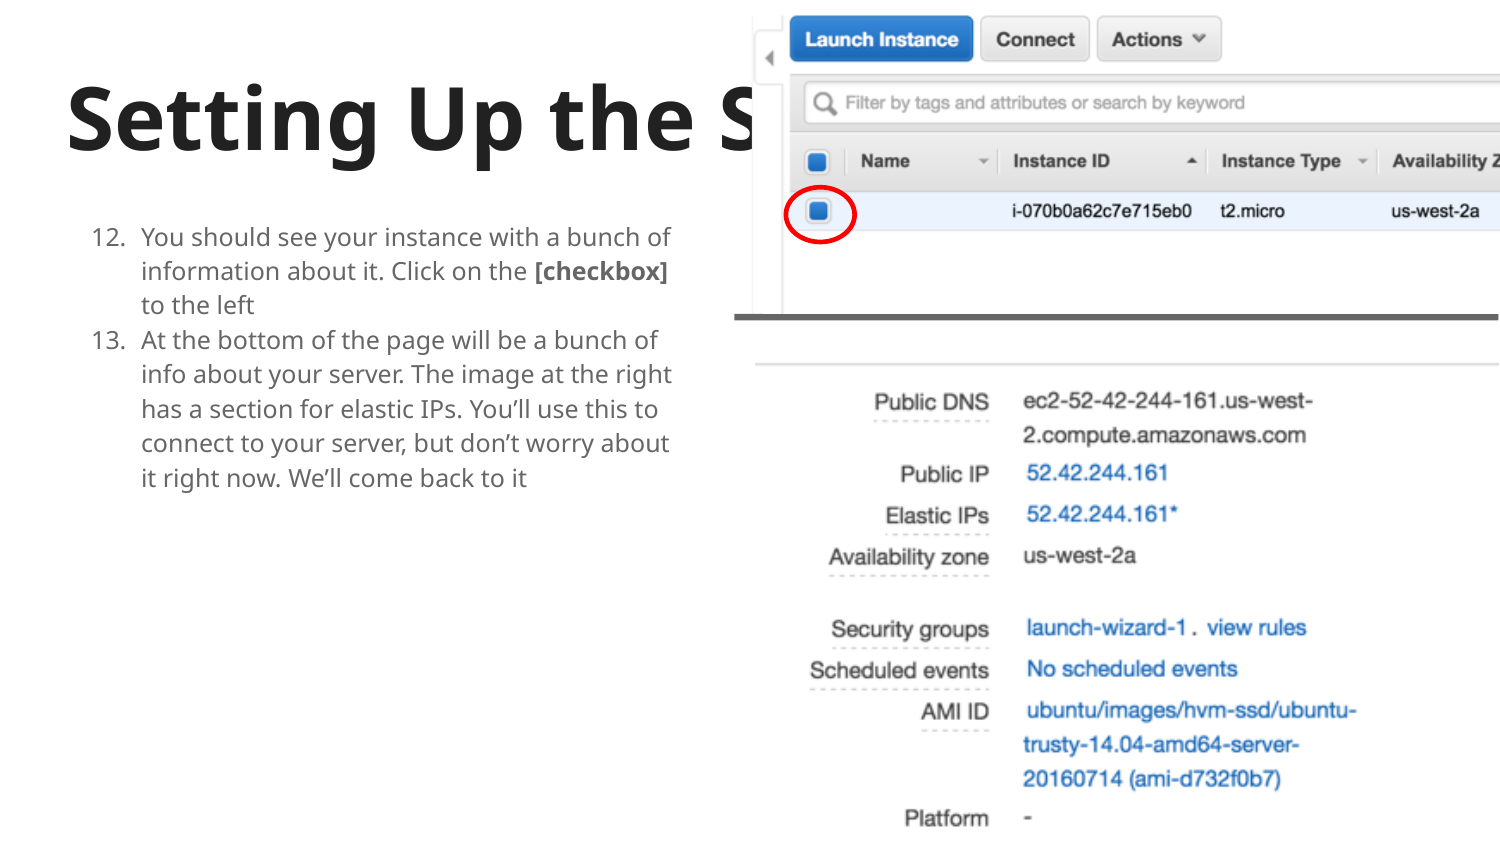

Setting Up the Server
# You should see your instance with a bunch of information about it. Click on the [checkbox] to the left
At the bottom of the page will be a bunch of info about your server. The image at the right has a section for elastic IPs. You’ll use this to connect to your server, but don’t worry about it right now. We’ll come back to it